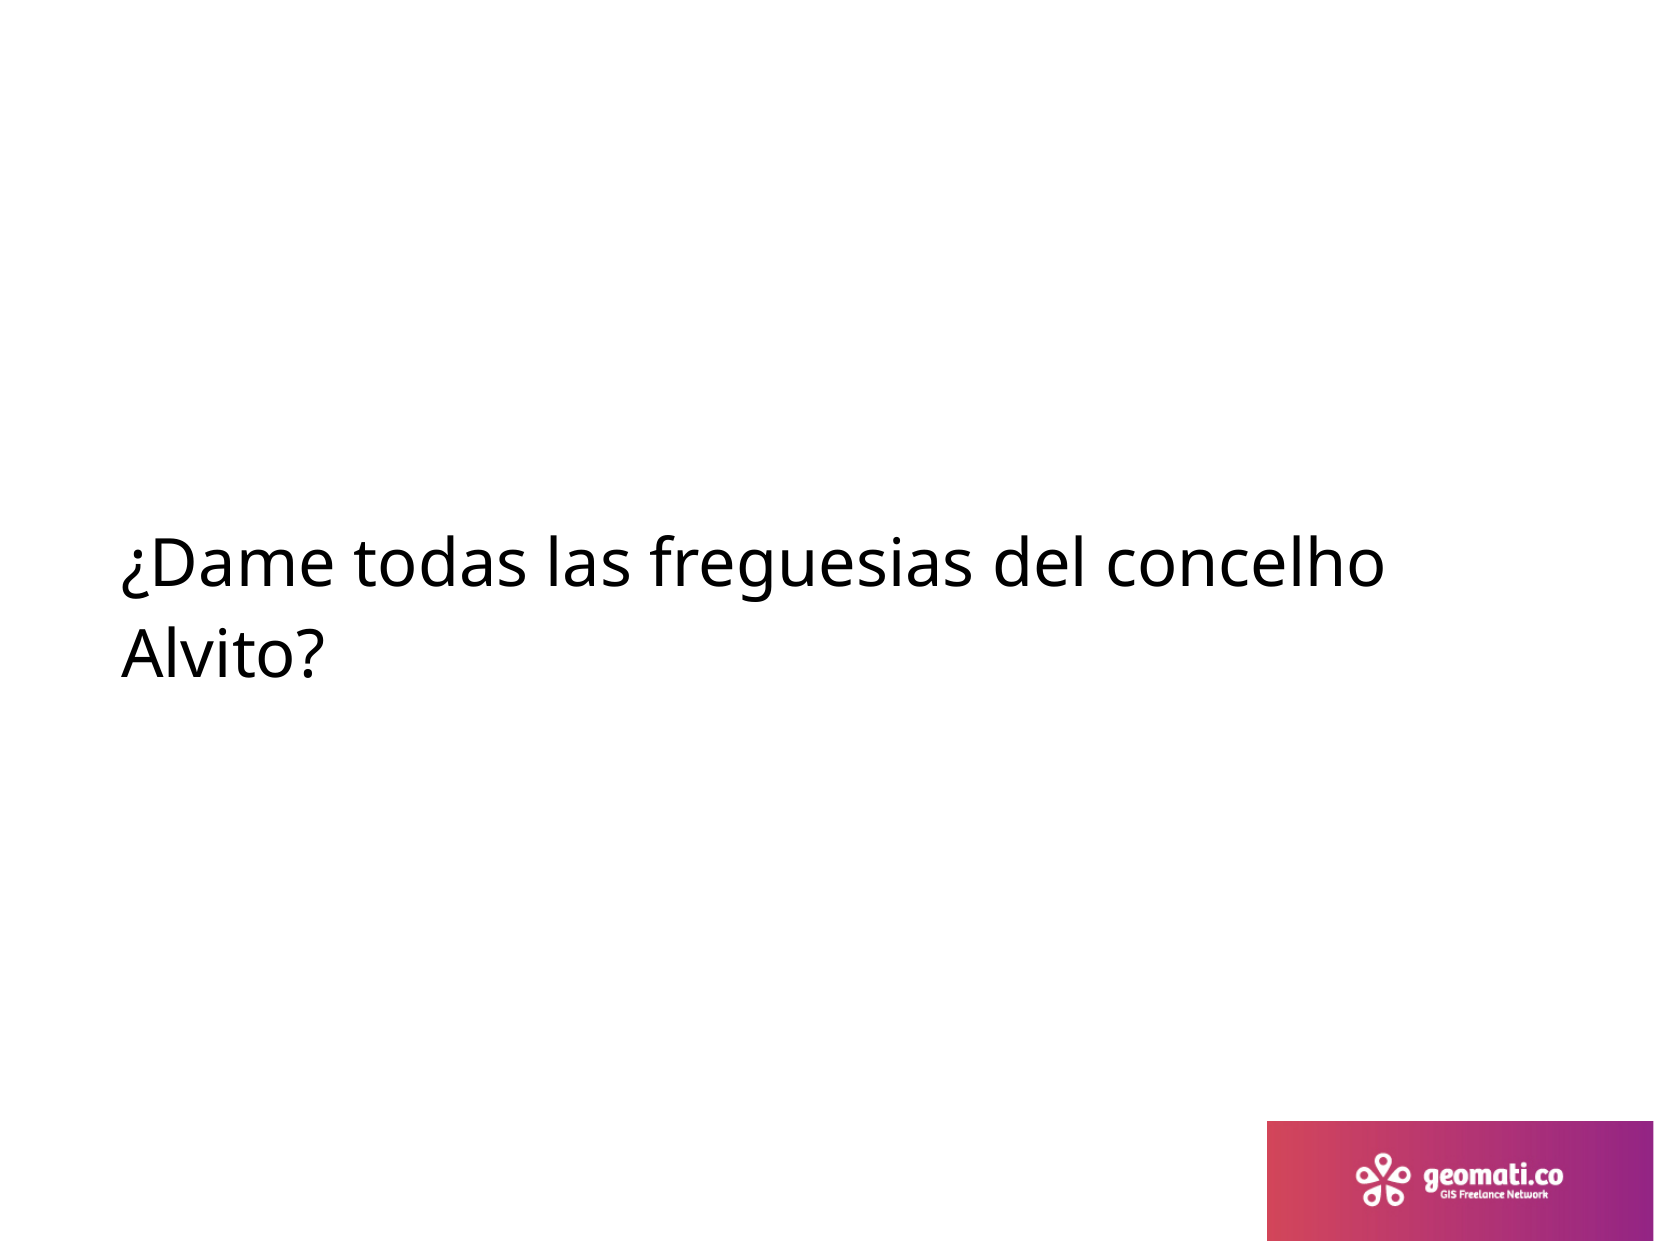

¿Dame todas las freguesias del concelho Alvito?